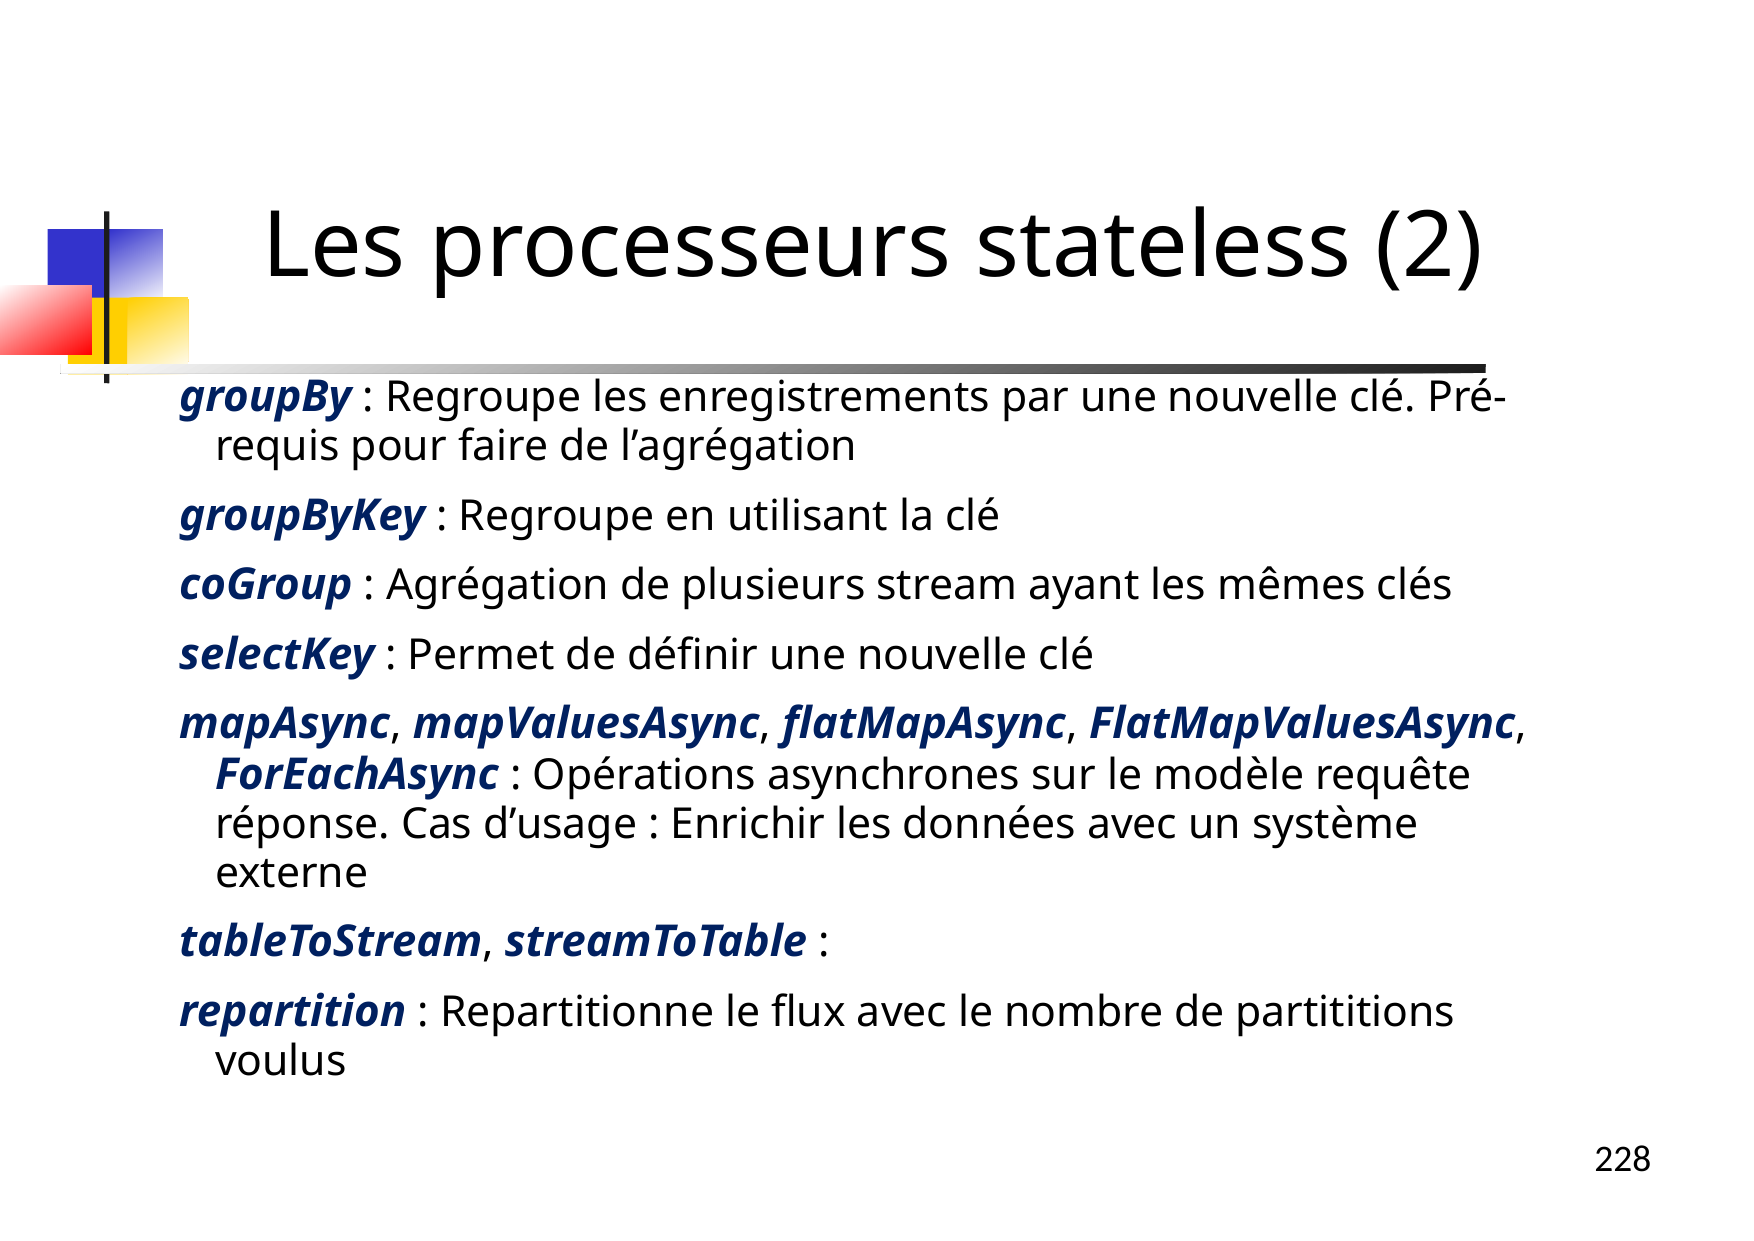

# Les processeurs stateless (2)
groupBy : Regroupe les enregistrements par une nouvelle clé. Pré-requis pour faire de l’agrégation
groupByKey : Regroupe en utilisant la clé
coGroup : Agrégation de plusieurs stream ayant les mêmes clés
selectKey : Permet de définir une nouvelle clé
mapAsync, mapValuesAsync, flatMapAsync, FlatMapValuesAsync, ForEachAsync : Opérations asynchrones sur le modèle requête réponse. Cas d’usage : Enrichir les données avec un système externe
tableToStream, streamToTable :
repartition : Repartitionne le flux avec le nombre de partititions voulus